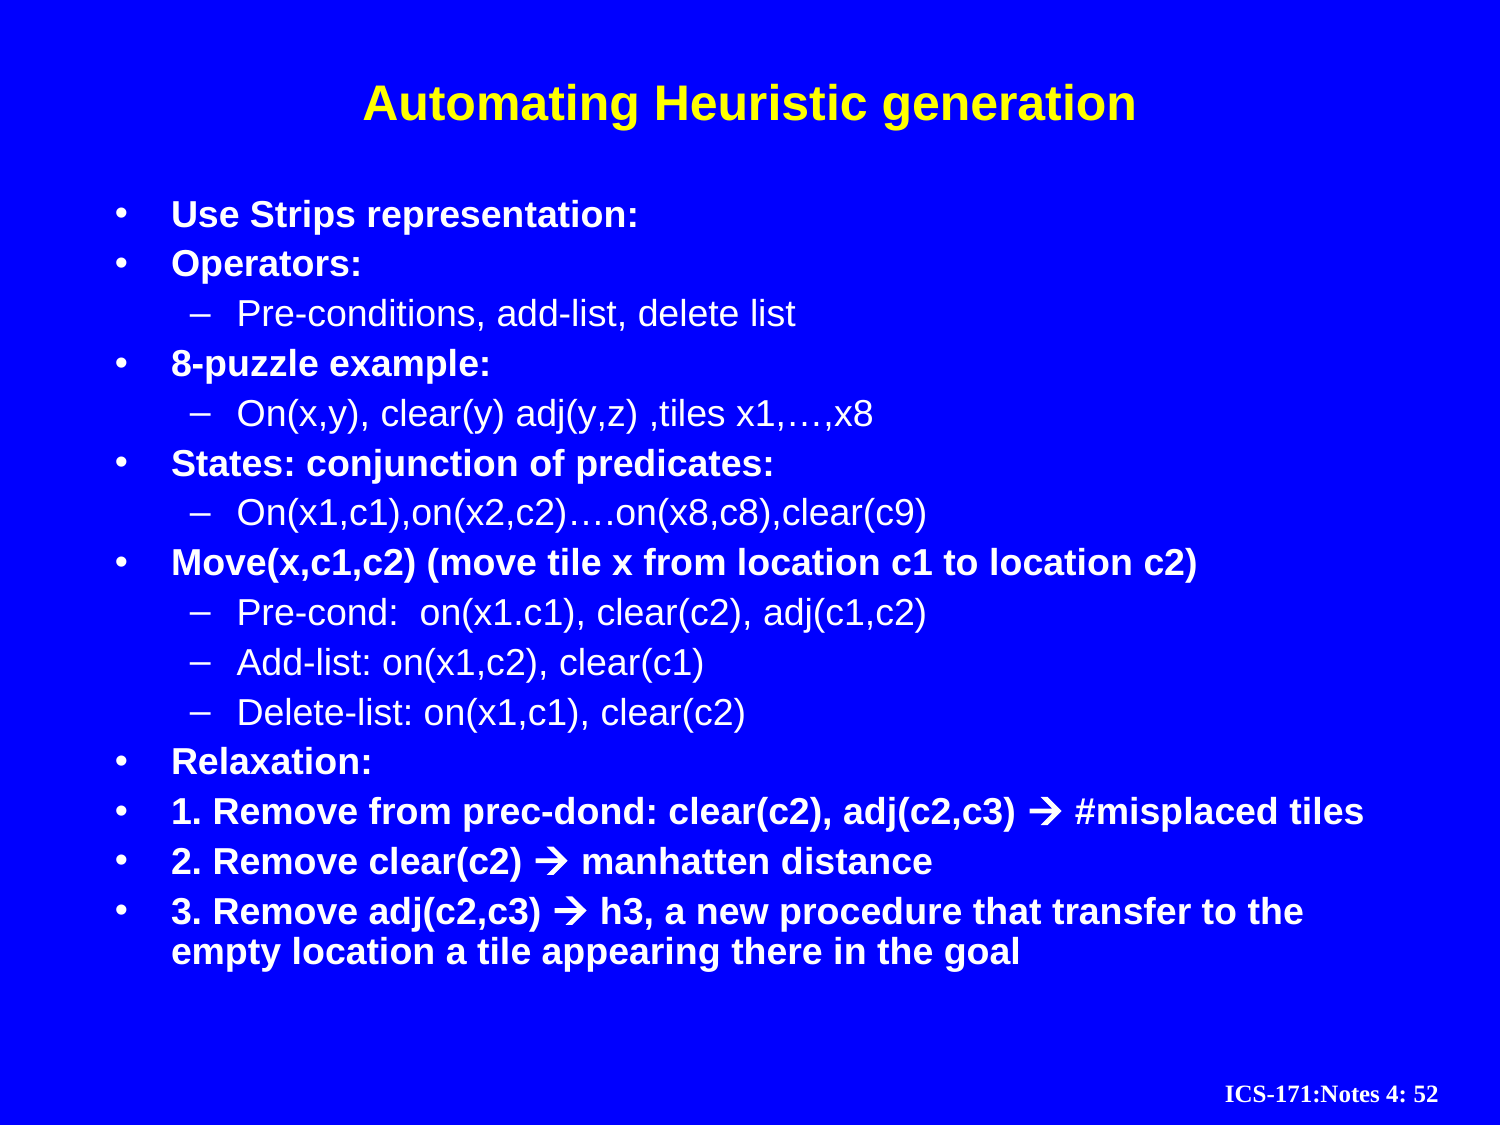

# Automating Heuristic generation
Use Strips representation:
Operators:
Pre-conditions, add-list, delete list
8-puzzle example:
On(x,y), clear(y) adj(y,z) ,tiles x1,…,x8
States: conjunction of predicates:
On(x1,c1),on(x2,c2)….on(x8,c8),clear(c9)
Move(x,c1,c2) (move tile x from location c1 to location c2)
Pre-cond: on(x1.c1), clear(c2), adj(c1,c2)
Add-list: on(x1,c2), clear(c1)
Delete-list: on(x1,c1), clear(c2)
Relaxation:
1. Remove from prec-dond: clear(c2), adj(c2,c3)  #misplaced tiles
2. Remove clear(c2)  manhatten distance
3. Remove adj(c2,c3)  h3, a new procedure that transfer to the empty location a tile appearing there in the goal